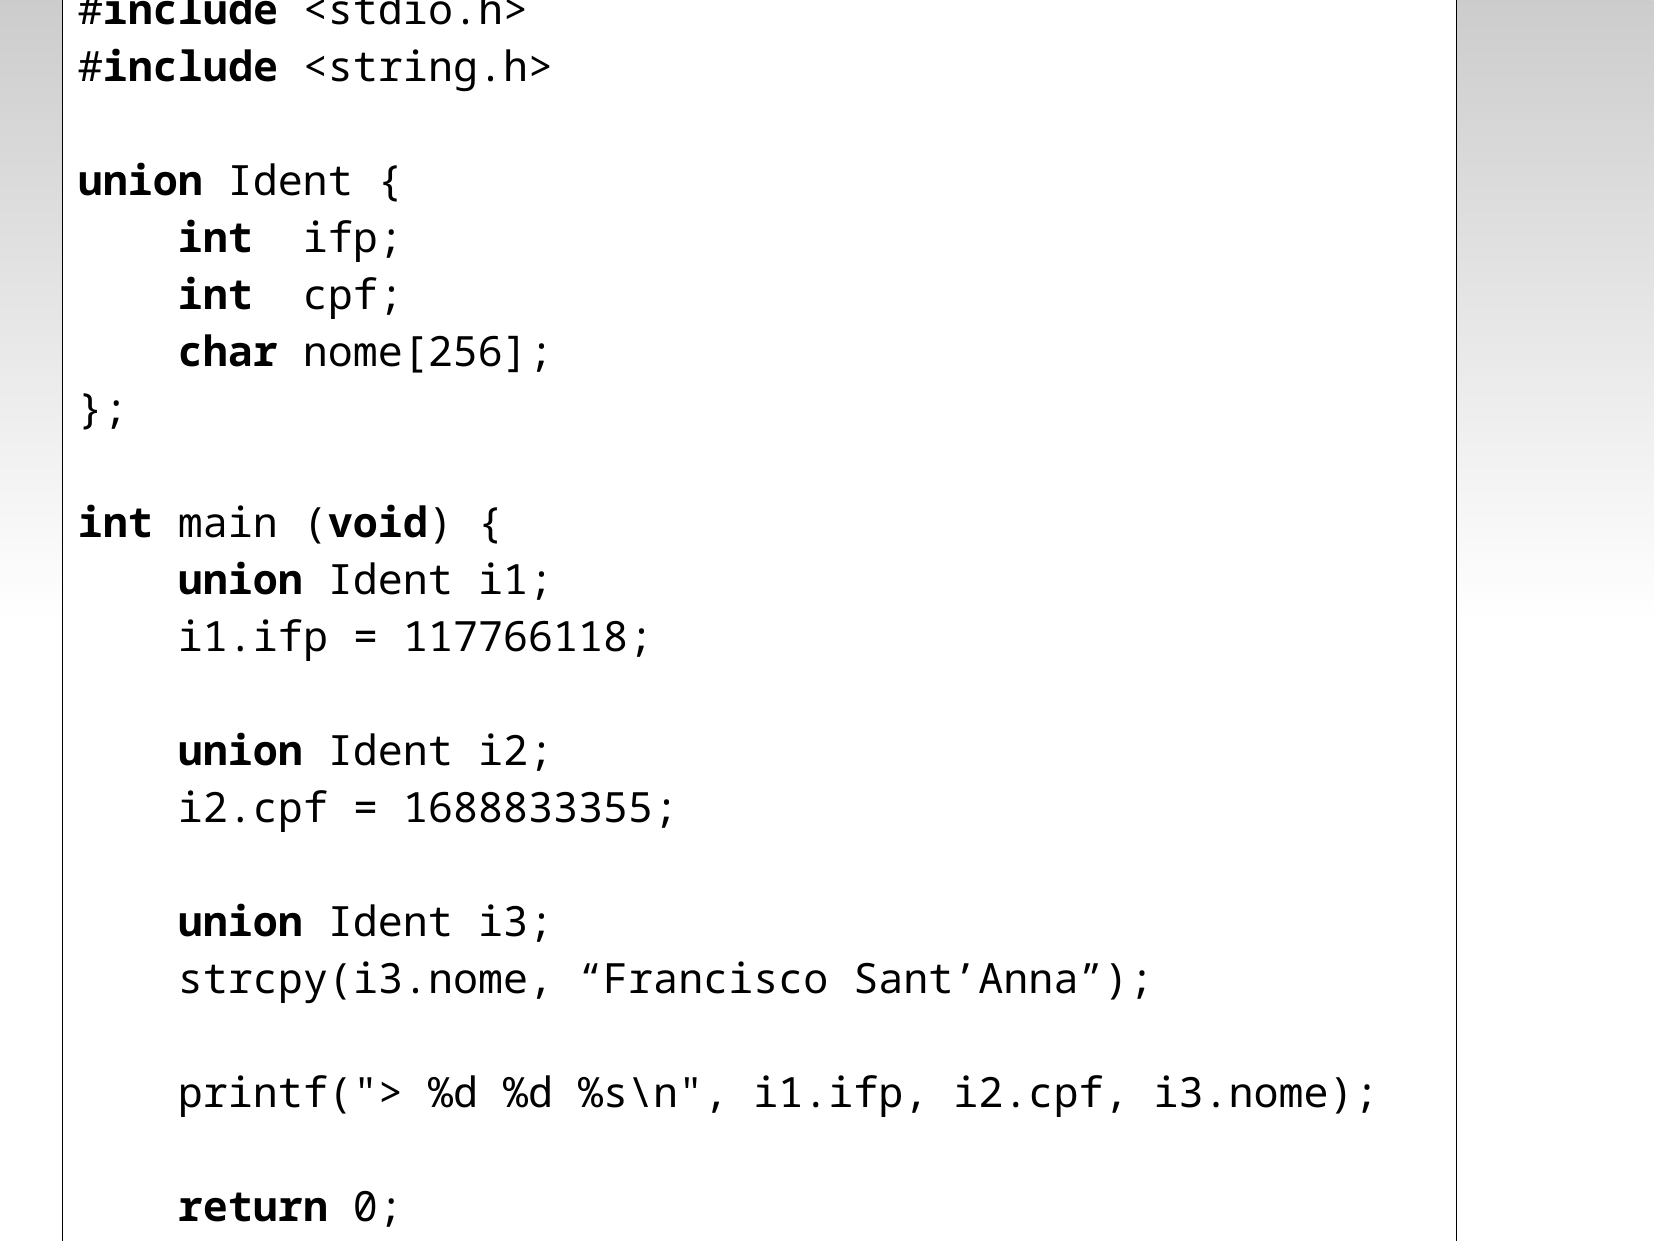

#include <stdio.h>
#include <string.h>
union Ident {
 int ifp;
 int cpf;
 char nome[256];
};
int main (void) {
 union Ident i1;
 i1.ifp = 117766118;
 union Ident i2;
 i2.cpf = 1688833355;
 union Ident i3;
 strcpy(i3.nome, “Francisco Sant’Anna”);
 printf("> %d %d %s\n", i1.ifp, i2.cpf, i3.nome);
 return 0;
}
# structs